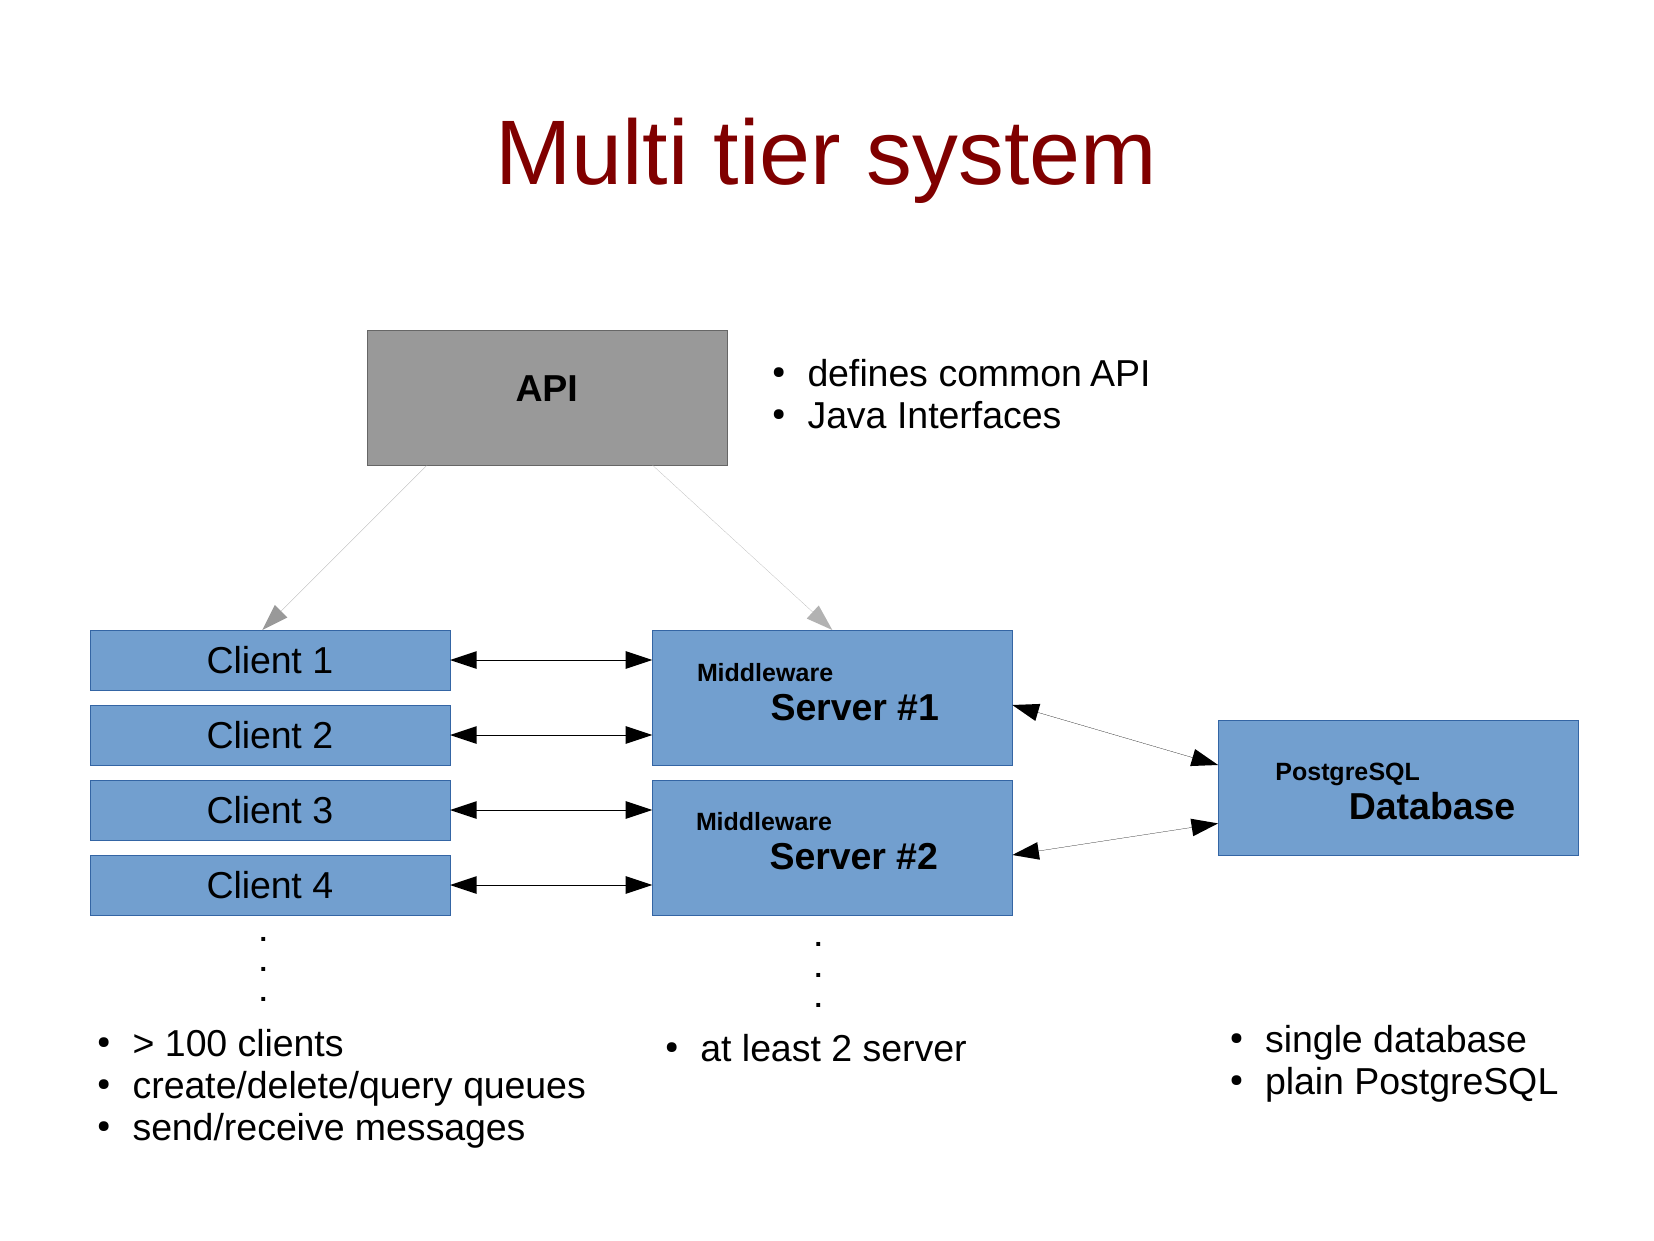

# Multi tier system
defines common API
Java Interfaces
 API
Client 1
Middleware
 Server #1
Client 2
PostgreSQL
 Database
Client 3
Middleware
 Server #2
Client 4
.
.
.
.
.
.
single database
plain PostgreSQL
> 100 clients
create/delete/query queues
send/receive messages
at least 2 server